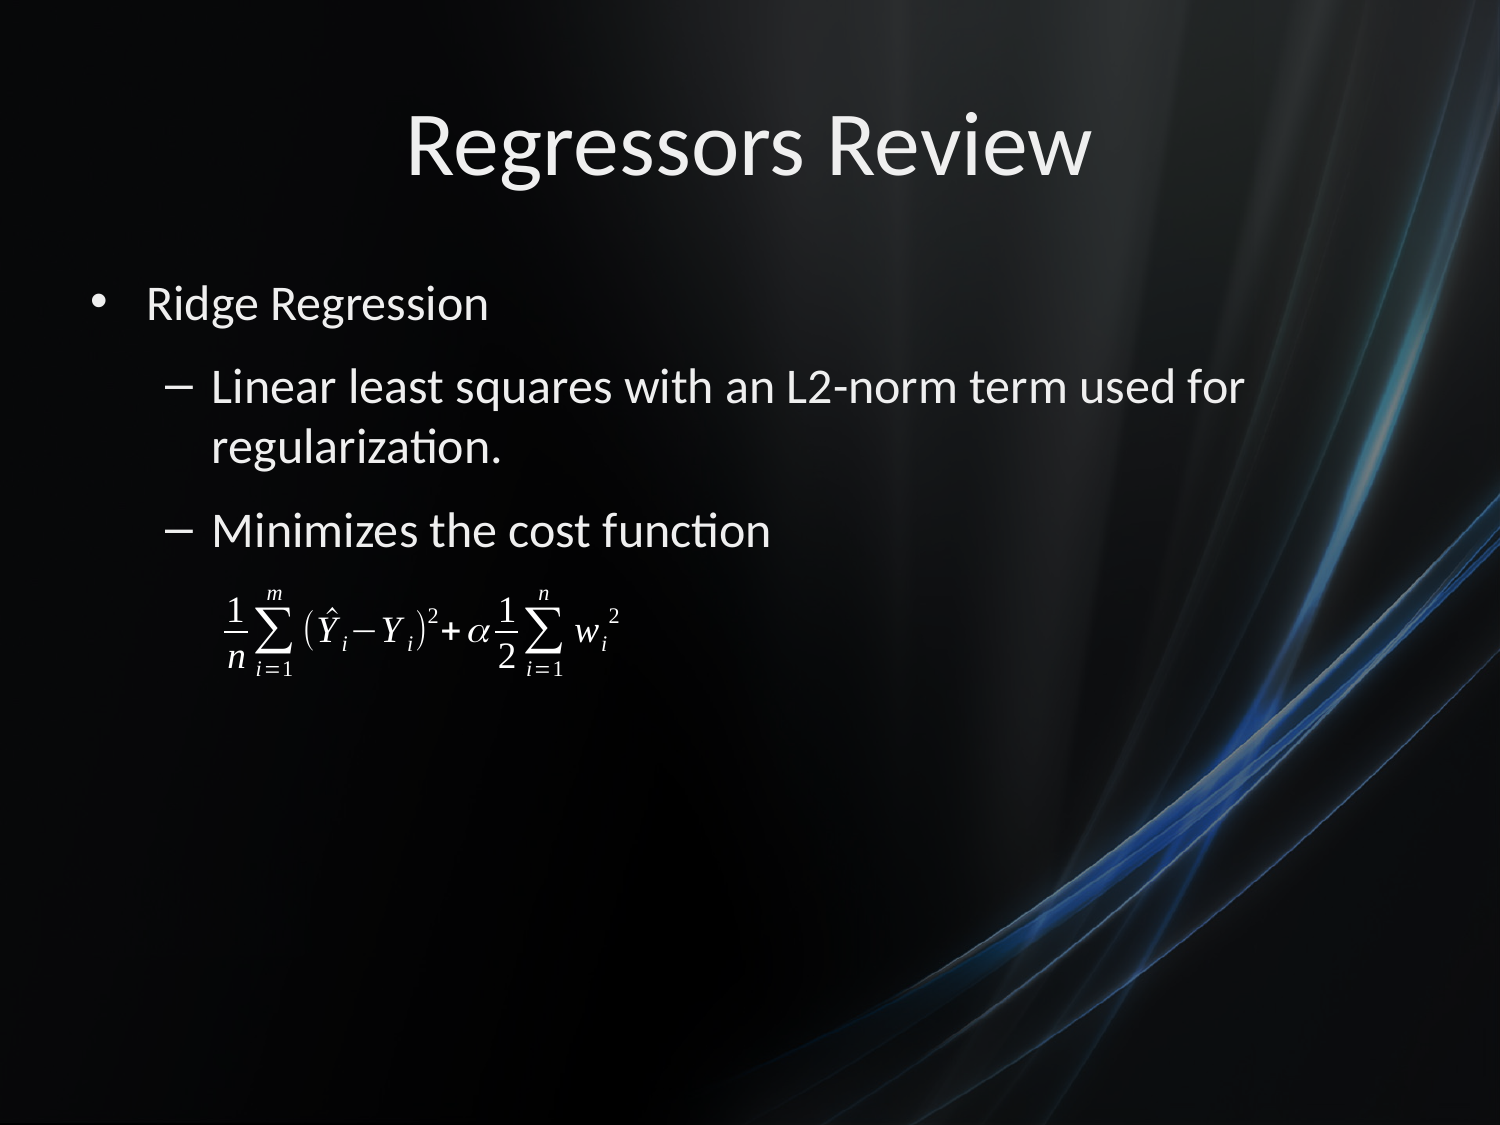

# Regressors Review
Ridge Regression
Linear least squares with an L2-norm term used for regularization.
Minimizes the cost function